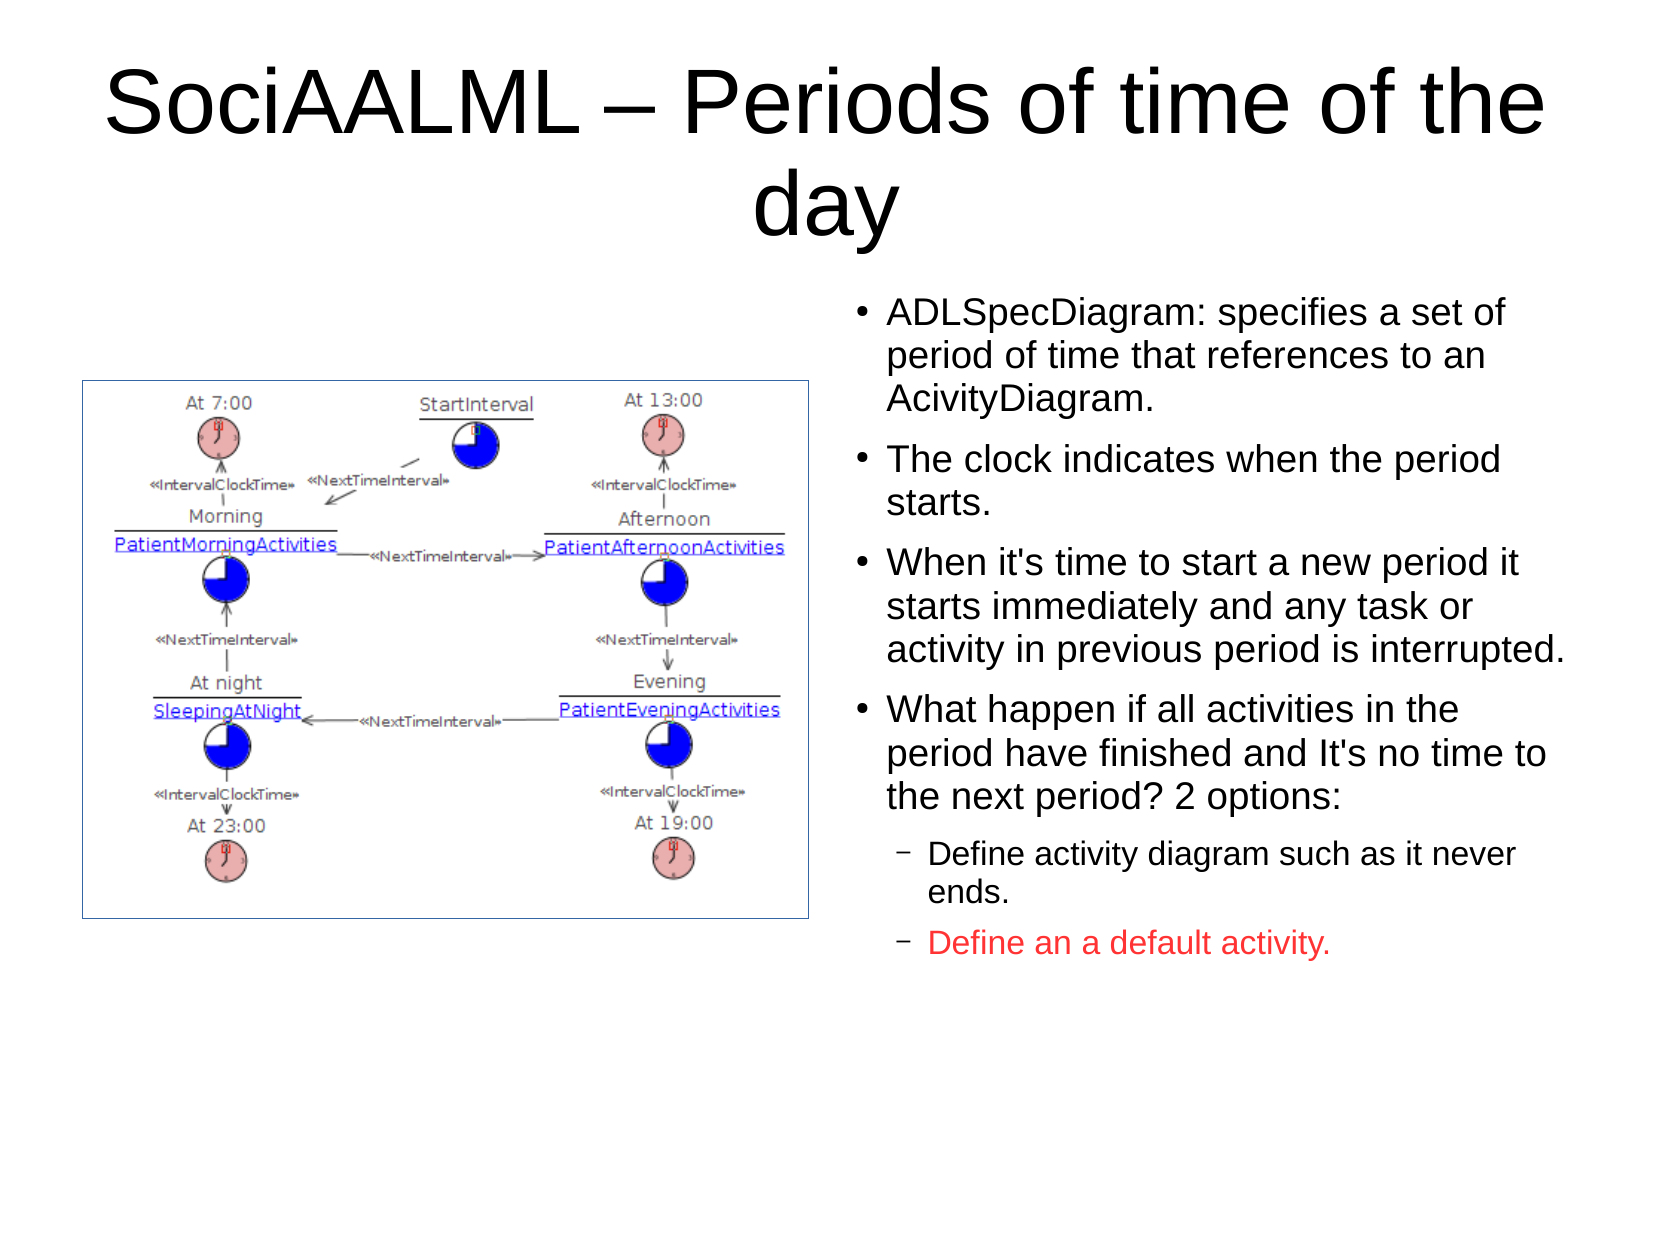

# SociAALML – Periods of time of the day
ADLSpecDiagram: specifies a set of period of time that references to an AcivityDiagram.
The clock indicates when the period starts.
When it's time to start a new period it starts immediately and any task or activity in previous period is interrupted.
What happen if all activities in the period have finished and It's no time to the next period? 2 options:
Define activity diagram such as it never ends.
Define an a default activity.